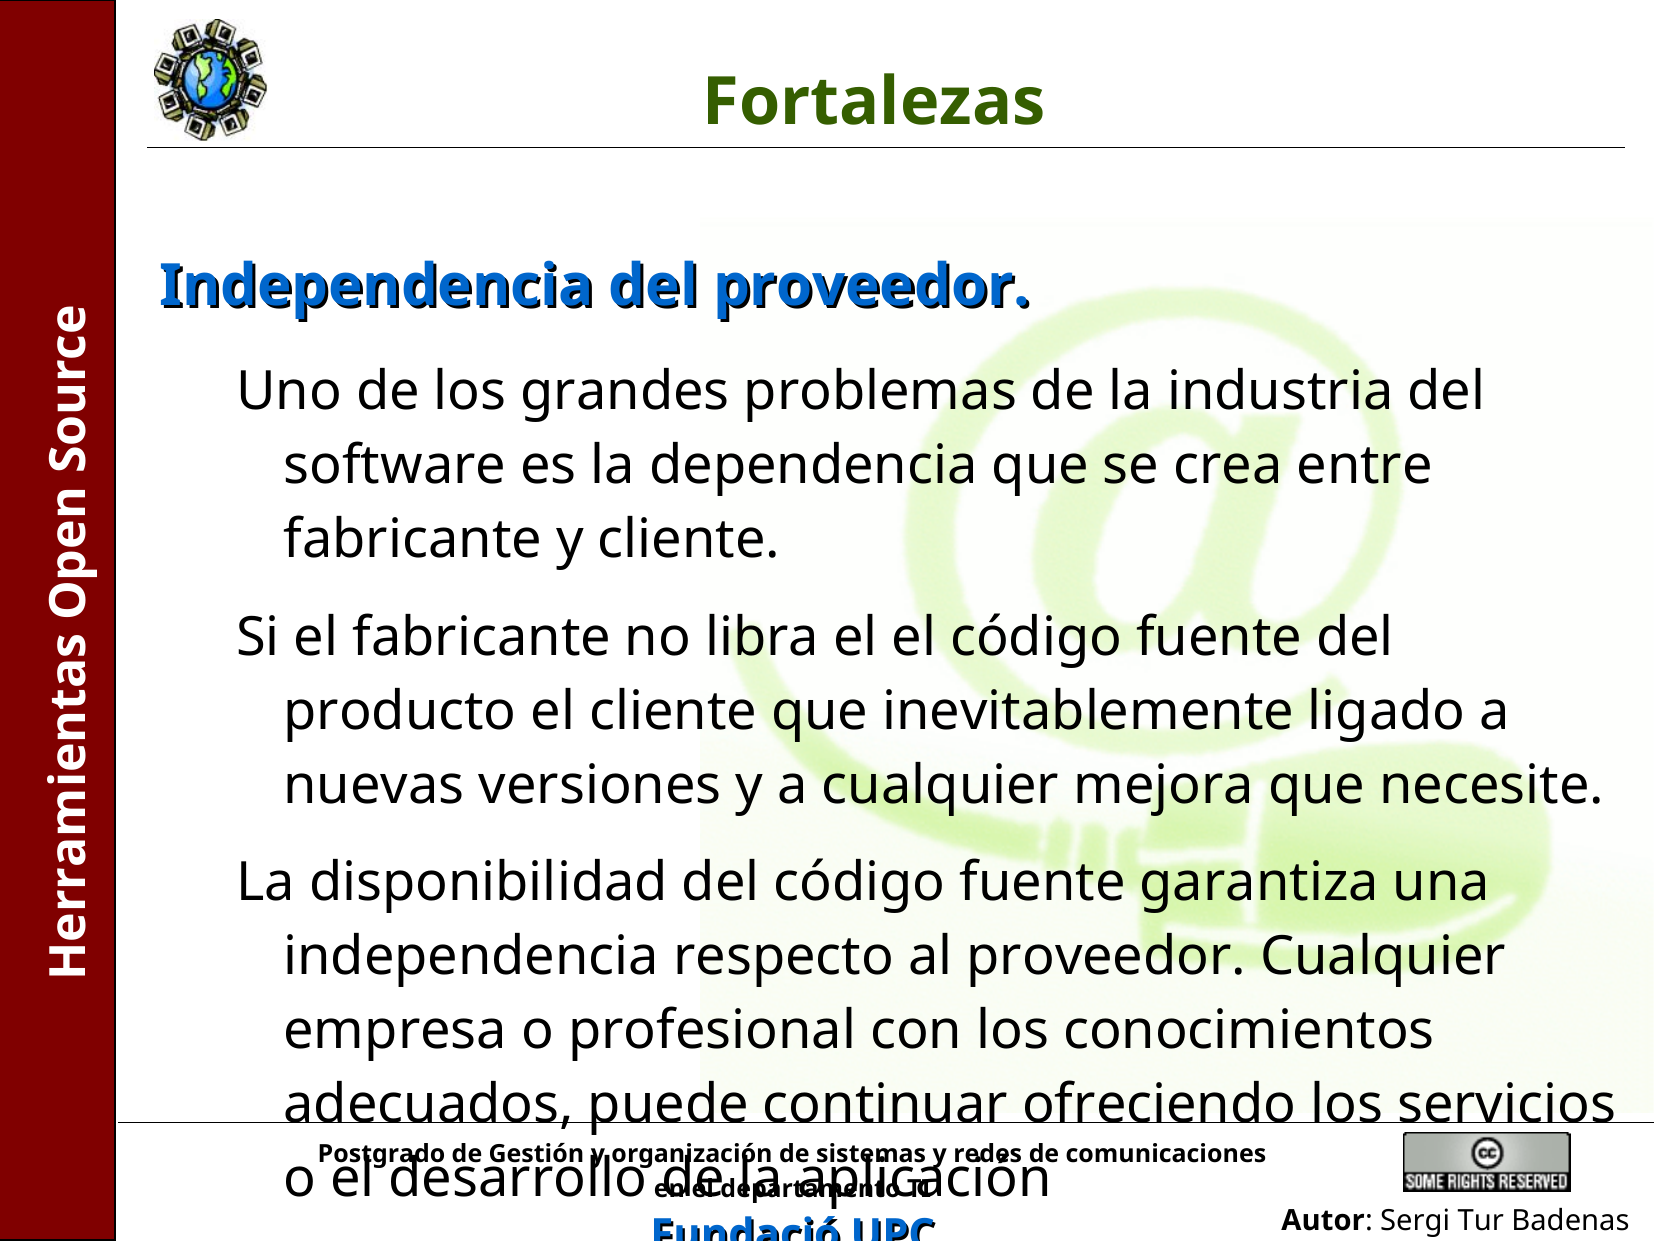

# Fortalezas
Independencia del proveedor.
Uno de los grandes problemas de la industria del software es la dependencia que se crea entre fabricante y cliente.
Si el fabricante no libra el el código fuente del producto el cliente que inevitablemente ligado a nuevas versiones y a cualquier mejora que necesite.
La disponibilidad del código fuente garantiza una independencia respecto al proveedor. Cualquier empresa o profesional con los conocimientos adecuados, puede continuar ofreciendo los servicios o el desarrollo de la aplicación